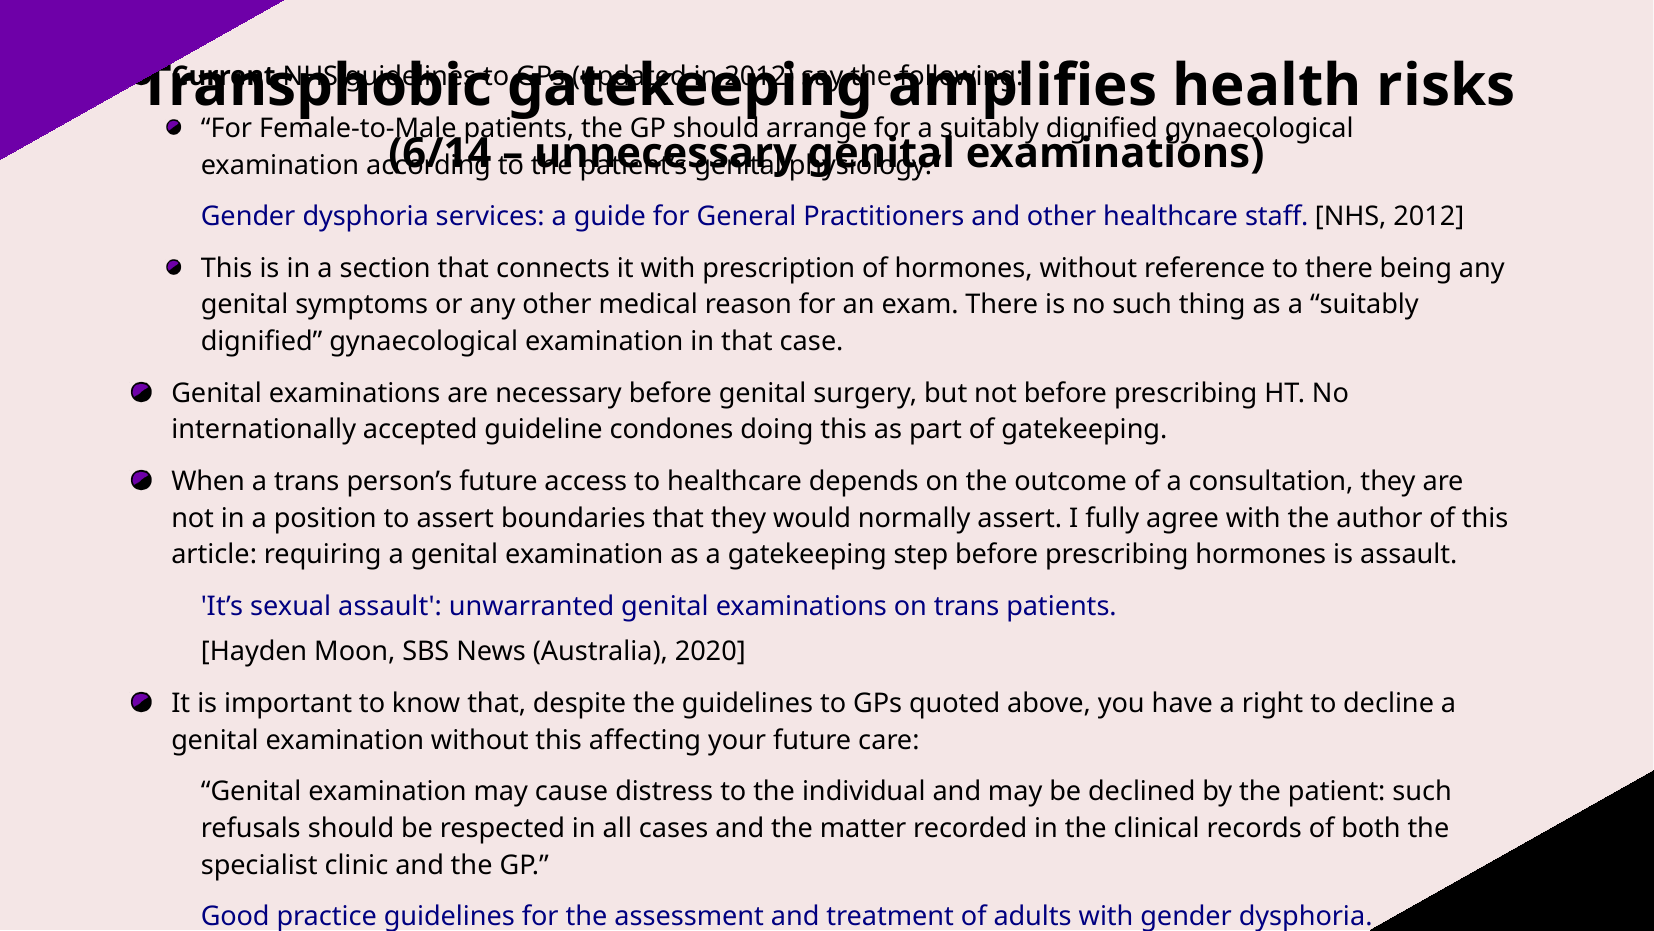

# Transphobic gatekeeping amplifies health risks (6/14 – unnecessary genital examinations)
Current NHS guidelines to GPs (updated in 2012) say the following:
“For Female-to-Male patients, the GP should arrange for a suitably dignified gynaecological examination according to the patient’s genital physiology.”
Gender dysphoria services: a guide for General Practitioners and other healthcare staff. [NHS, 2012]
This is in a section that connects it with prescription of hormones, without reference to there being any genital symptoms or any other medical reason for an exam. There is no such thing as a “suitably dignified” gynaecological examination in that case.
Genital examinations are necessary before genital surgery, but not before prescribing HT. No internationally accepted guideline condones doing this as part of gatekeeping.
When a trans person’s future access to healthcare depends on the outcome of a consultation, they are not in a position to assert boundaries that they would normally assert. I fully agree with the author of this article: requiring a genital examination as a gatekeeping step before prescribing hormones is assault.
'It’s sexual assault': unwarranted genital examinations on trans patients.
[Hayden Moon, SBS News (Australia), 2020]
It is important to know that, despite the guidelines to GPs quoted above, you have a right to decline a genital examination without this affecting your future care:
“Genital examination may cause distress to the individual and may be declined by the patient: such refusals should be respected in all cases and the matter recorded in the clinical records of both the specialist clinic and the GP.”
Good practice guidelines for the assessment and treatment of adults with gender dysphoria.
[Royal College of Psychiatrists, October 2013] (yes psychiatrists, and yes this is the most up-to-date version)